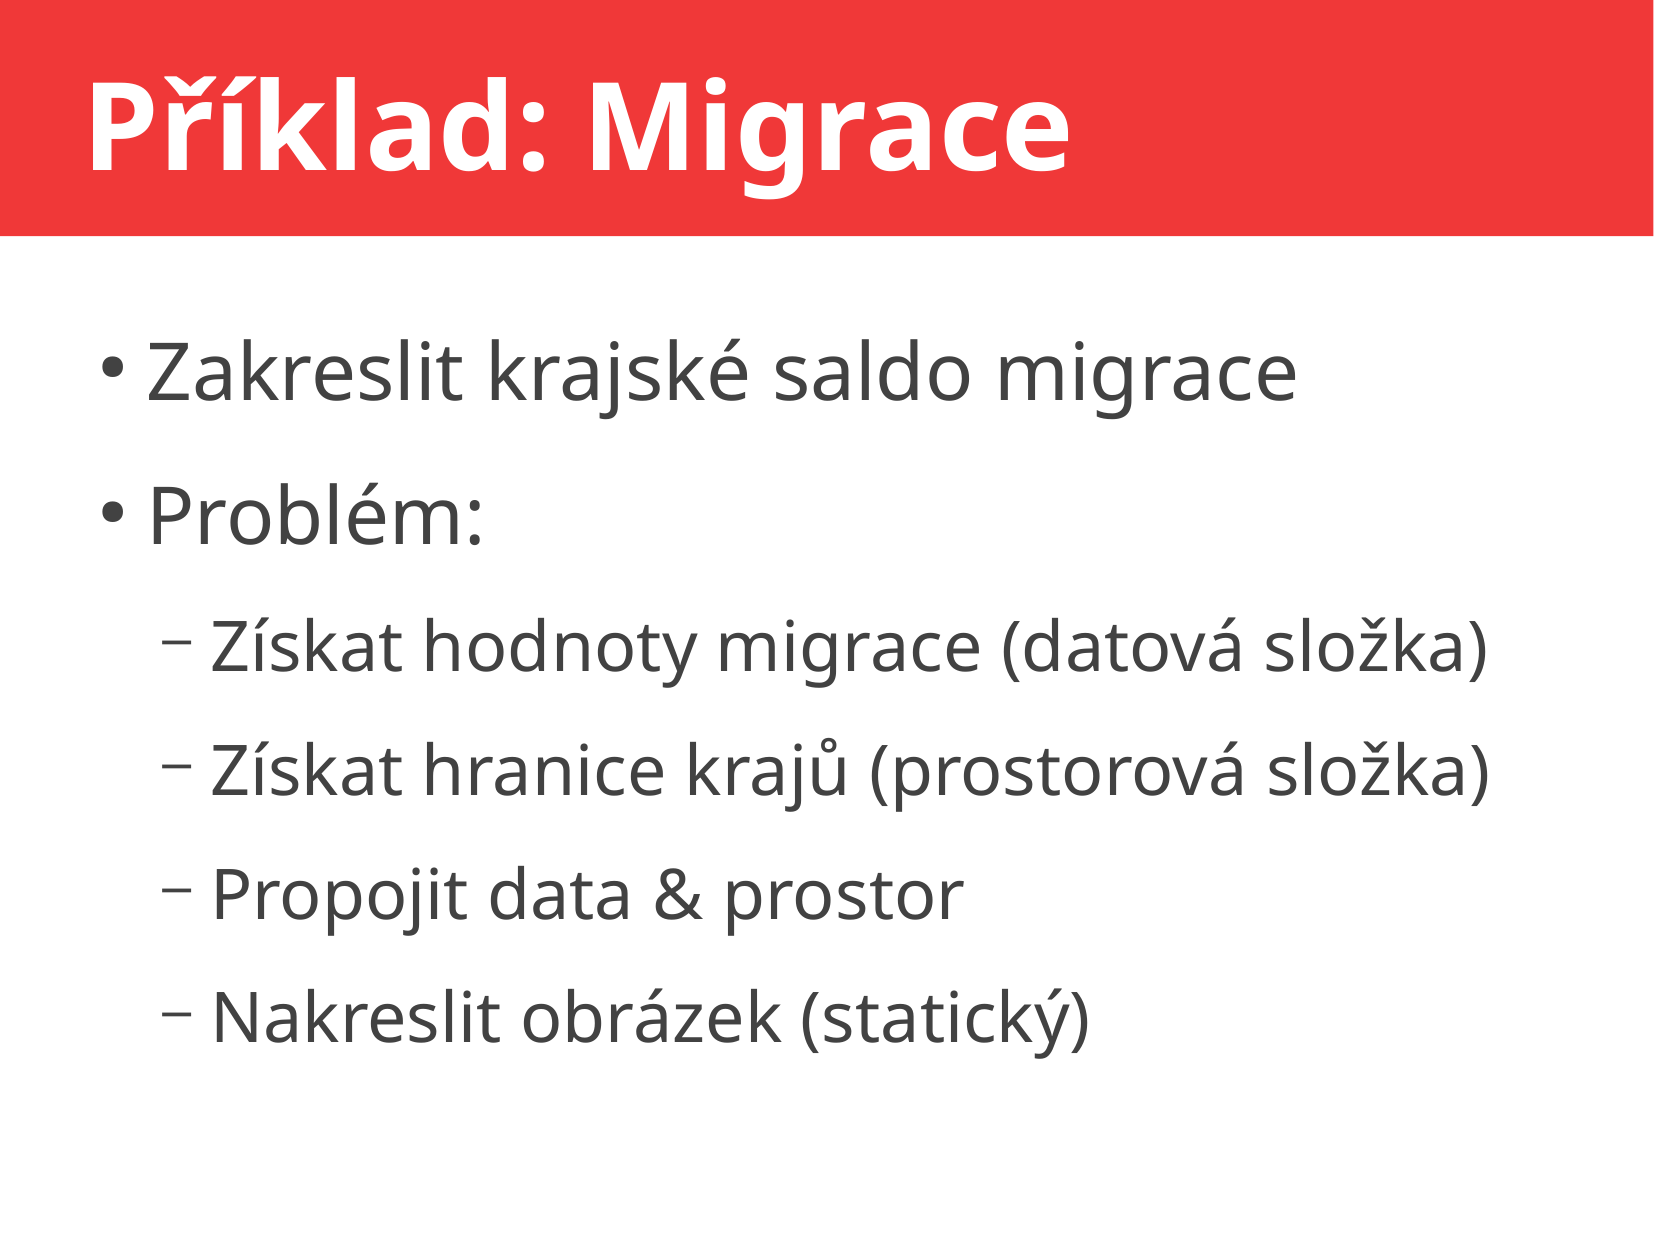

# Příklad: Migrace
Zakreslit krajské saldo migrace
Problém:
Získat hodnoty migrace (datová složka)
Získat hranice krajů (prostorová složka)
Propojit data & prostor
Nakreslit obrázek (statický)